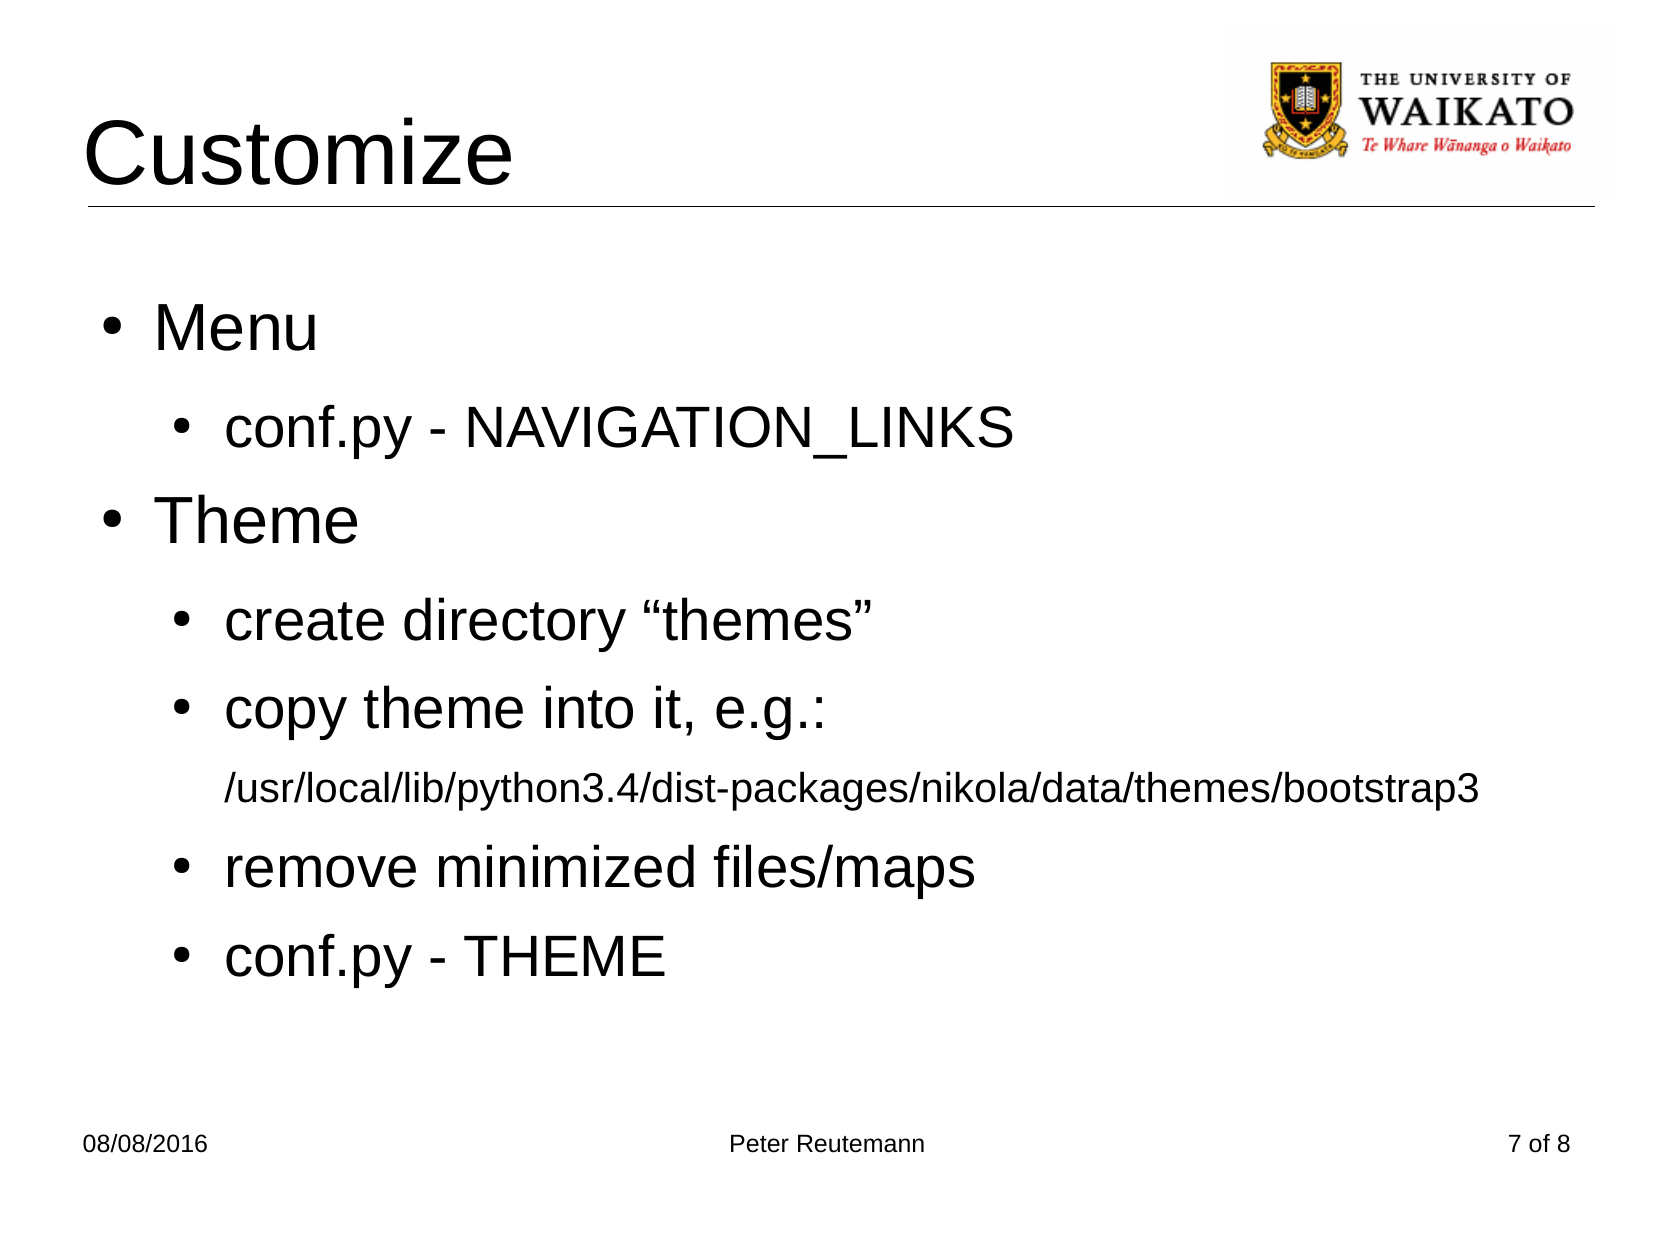

# Customize
Menu
conf.py - NAVIGATION_LINKS
Theme
create directory “themes”
copy theme into it, e.g.:
/usr/local/lib/python3.4/dist-packages/nikola/data/themes/bootstrap3
remove minimized files/maps
conf.py - THEME
08/08/2016
Peter Reutemann
7